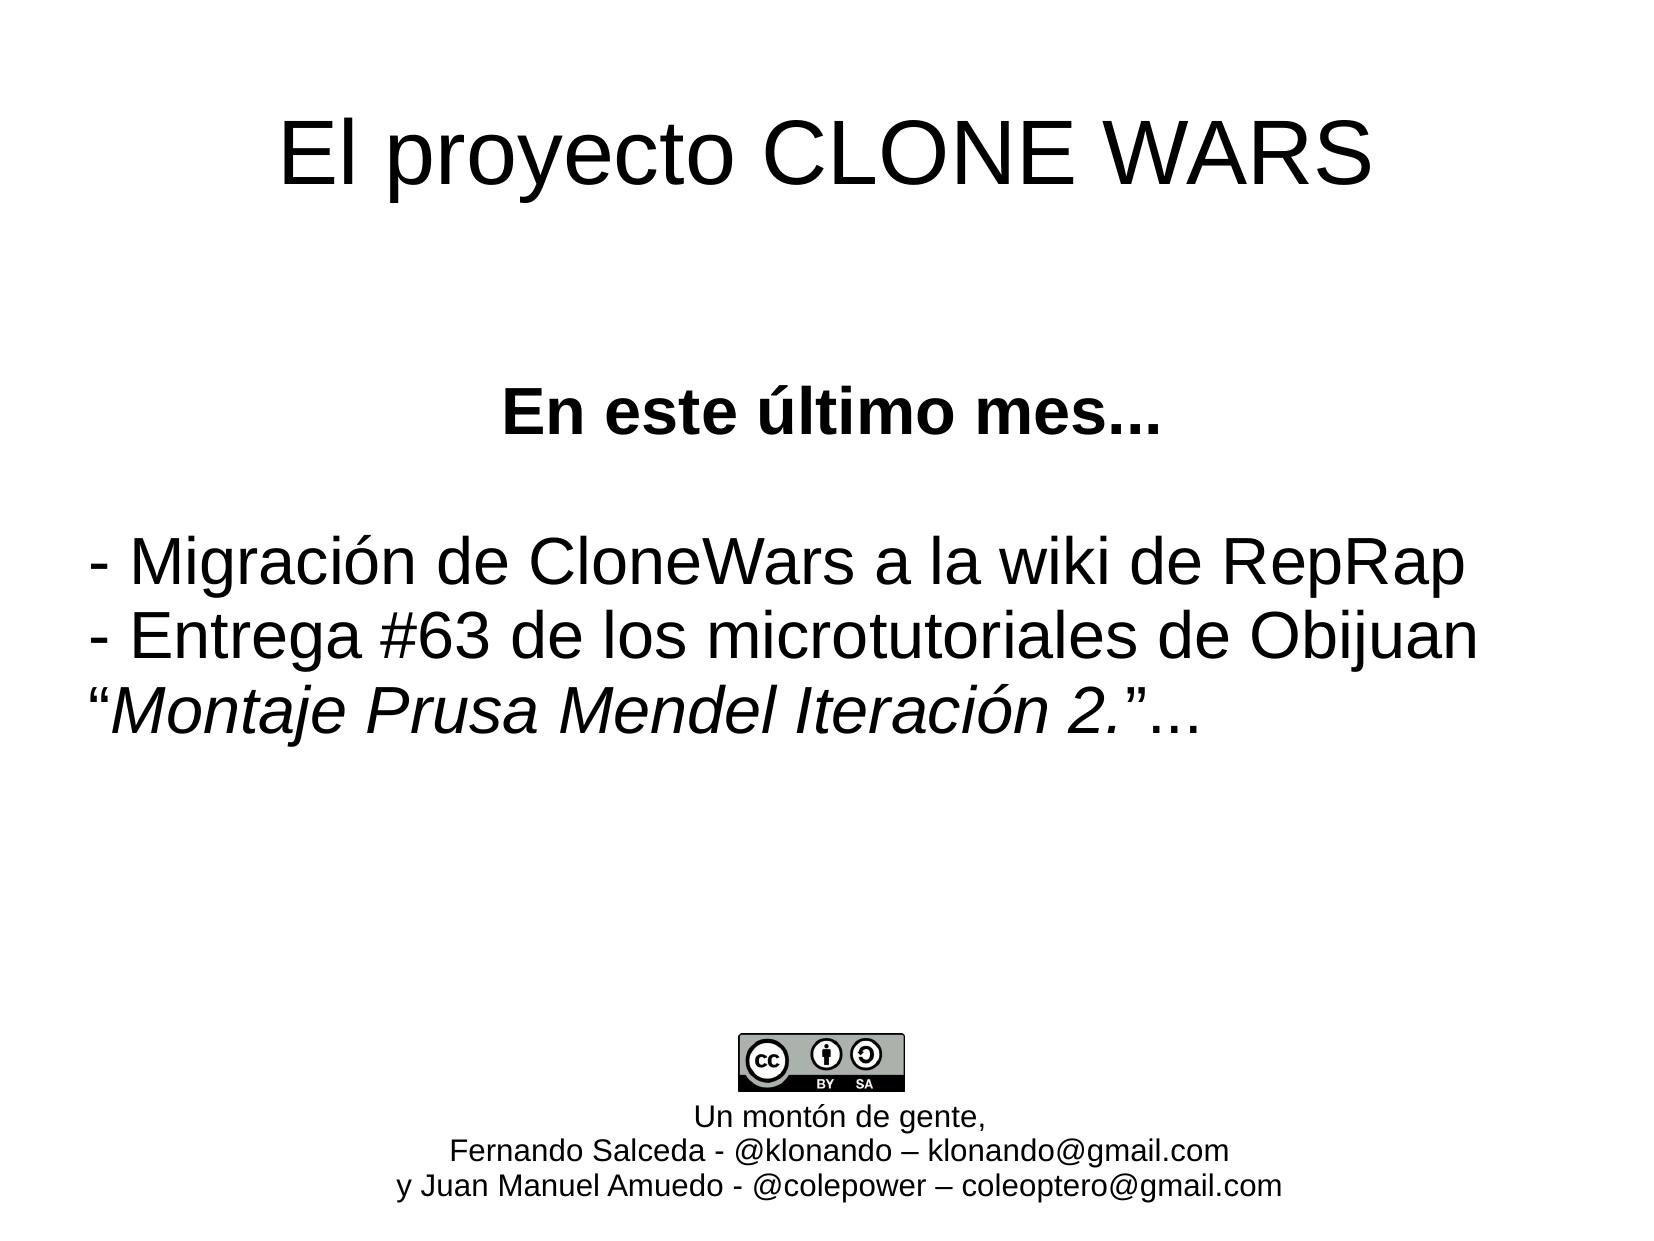

# El proyecto CLONE WARS
En este último mes...
- Migración de CloneWars a la wiki de RepRap
- Entrega #63 de los microtutoriales de Obijuan “Montaje Prusa Mendel Iteración 2.”...
Un montón de gente,
Fernando Salceda - @klonando – klonando@gmail.com
y Juan Manuel Amuedo - @colepower – coleoptero@gmail.com